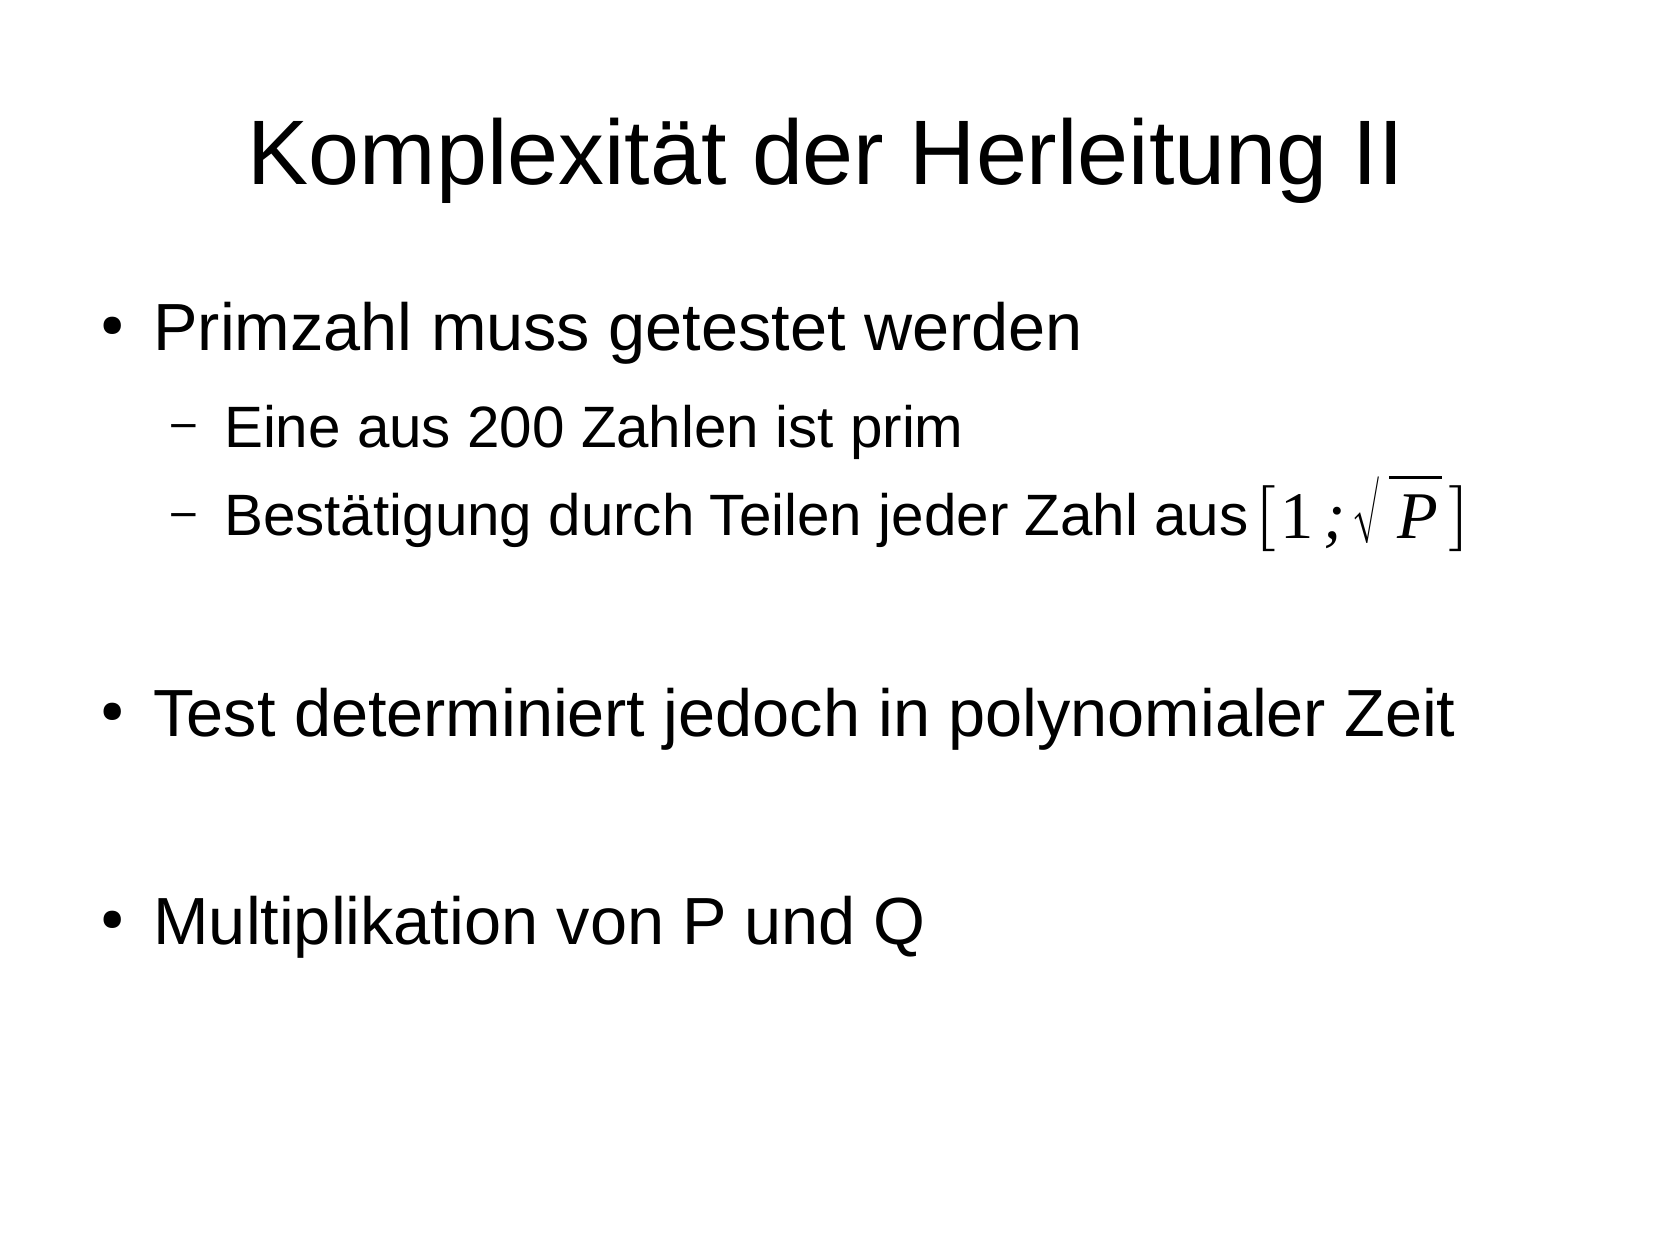

# Komplexität der Herleitung II
Primzahl muss getestet werden
Eine aus 200 Zahlen ist prim
Bestätigung durch Teilen jeder Zahl aus
Test determiniert jedoch in polynomialer Zeit
Multiplikation von P und Q